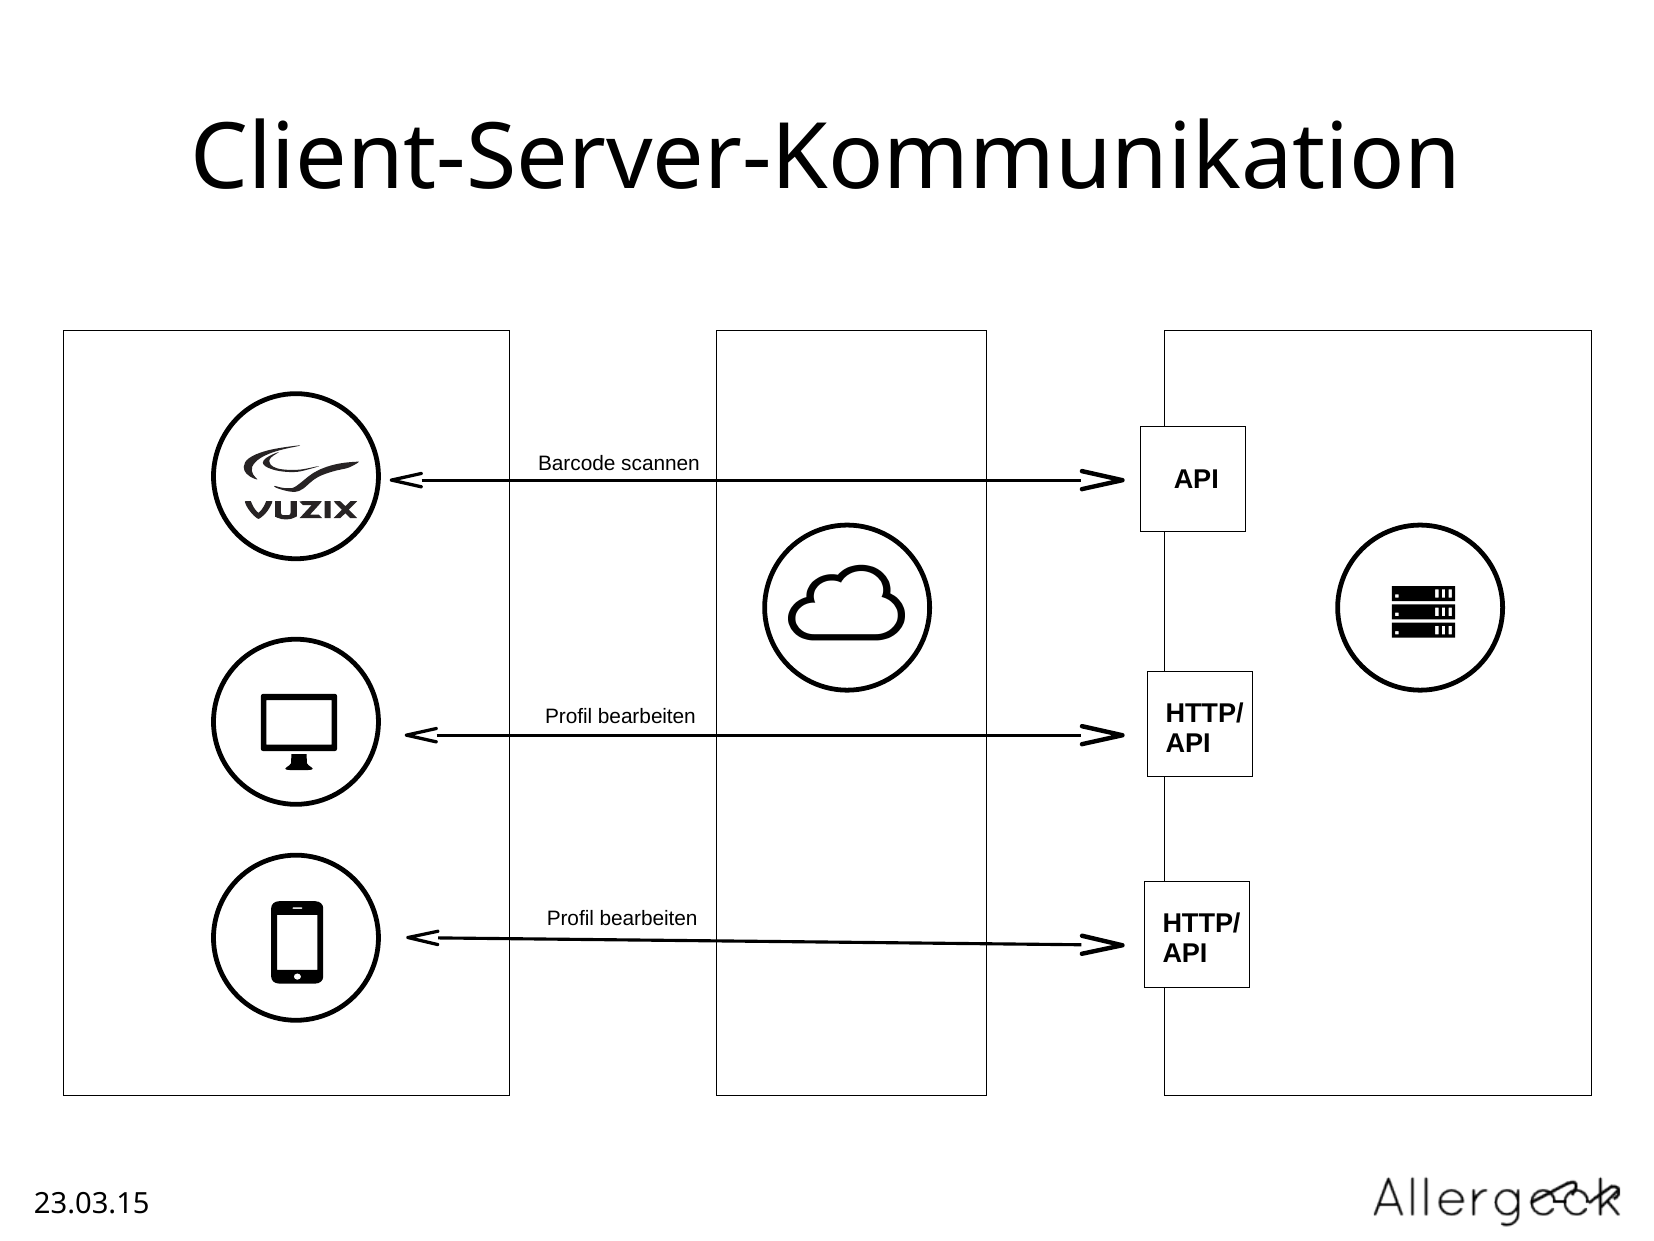

# Client-Server-Kommunikation
Barcode scannen
API
HTTP/
API
Profil bearbeiten
Profil bearbeiten
HTTP/
API
23.03.15